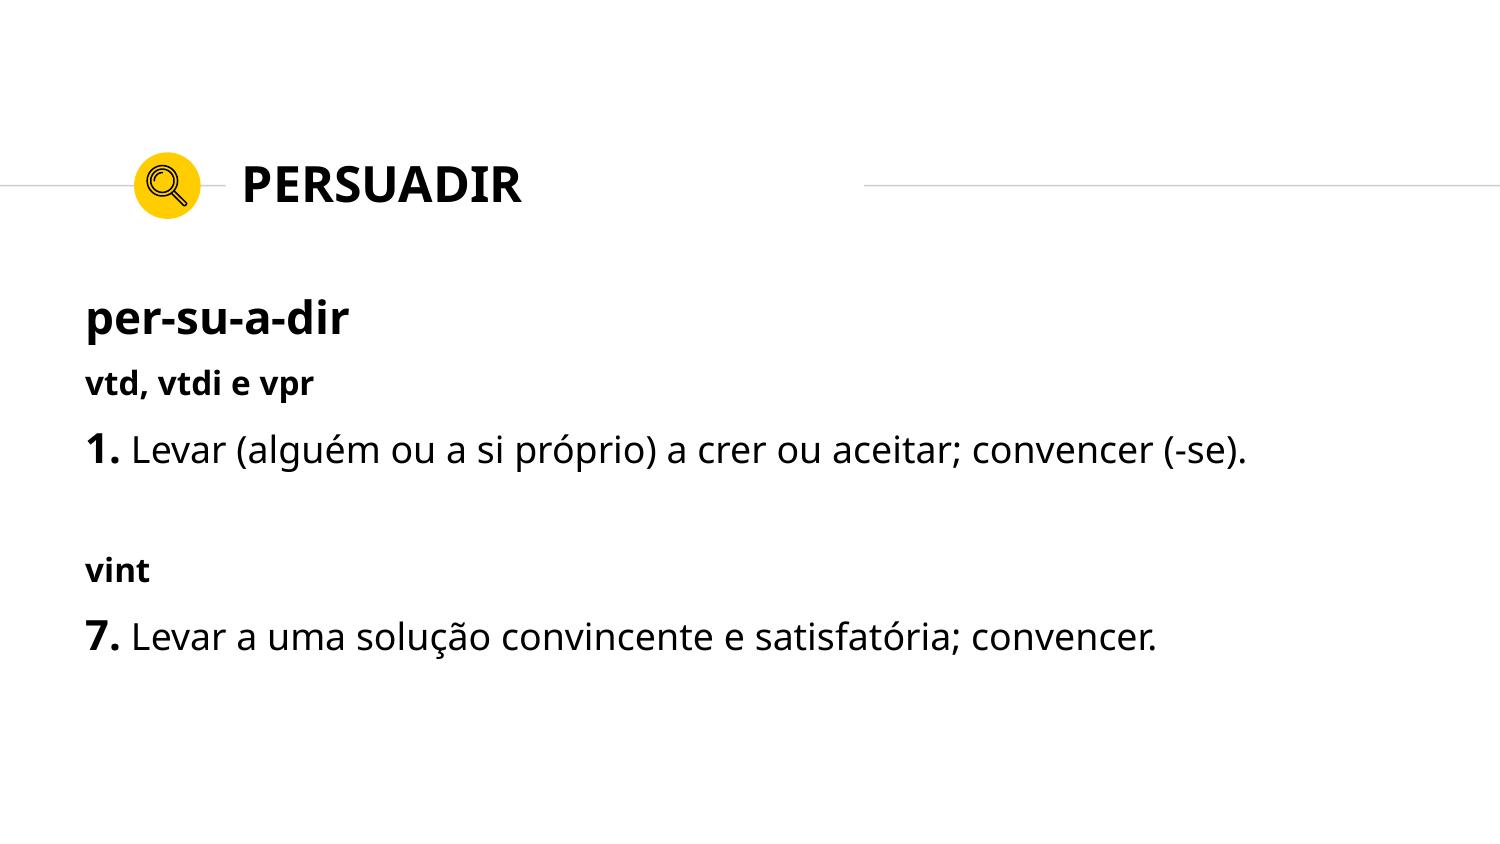

# PERSUADIR
per-su-a-dir
vtd, vtdi e vpr
1. Levar (alguém ou a si próprio) a crer ou aceitar; convencer (-se).
vint
7. Levar a uma solução convincente e satisfatória; convencer.